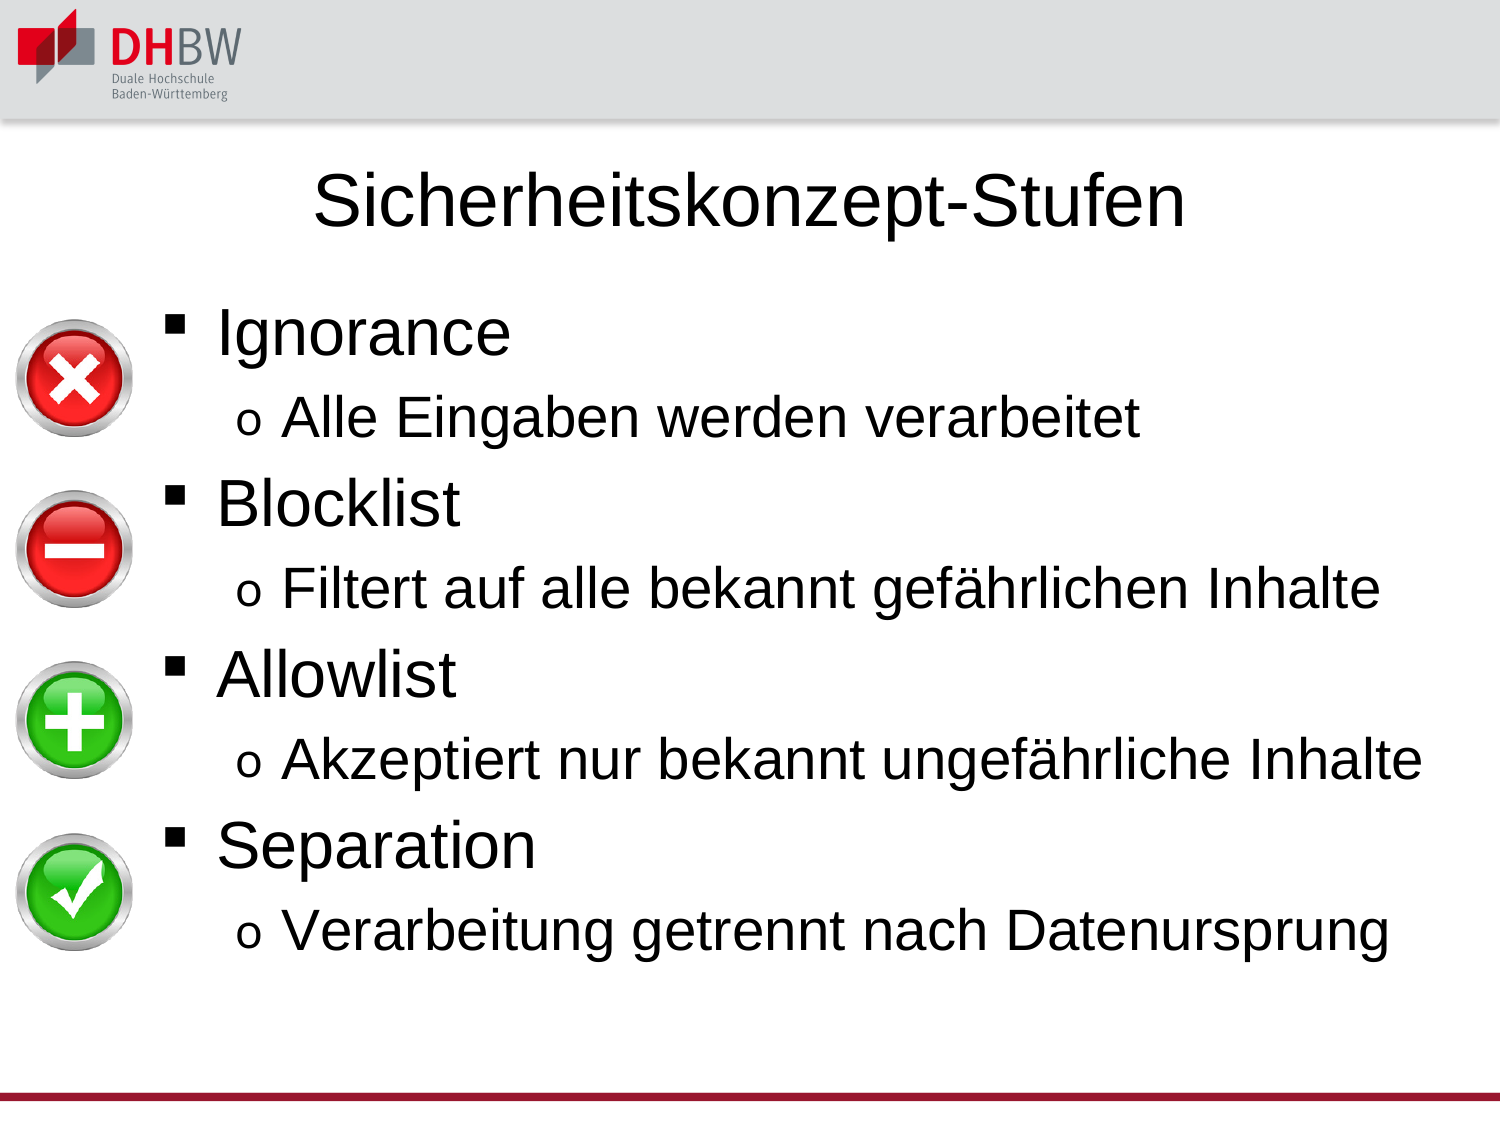

# Sicherheitskonzept-Stufen
Ignorance
Alle Eingaben werden verarbeitet
Blocklist
Filtert auf alle bekannt gefährlichen Inhalte
Allowlist
Akzeptiert nur bekannt ungefährliche Inhalte
Separation
Verarbeitung getrennt nach Datenursprung